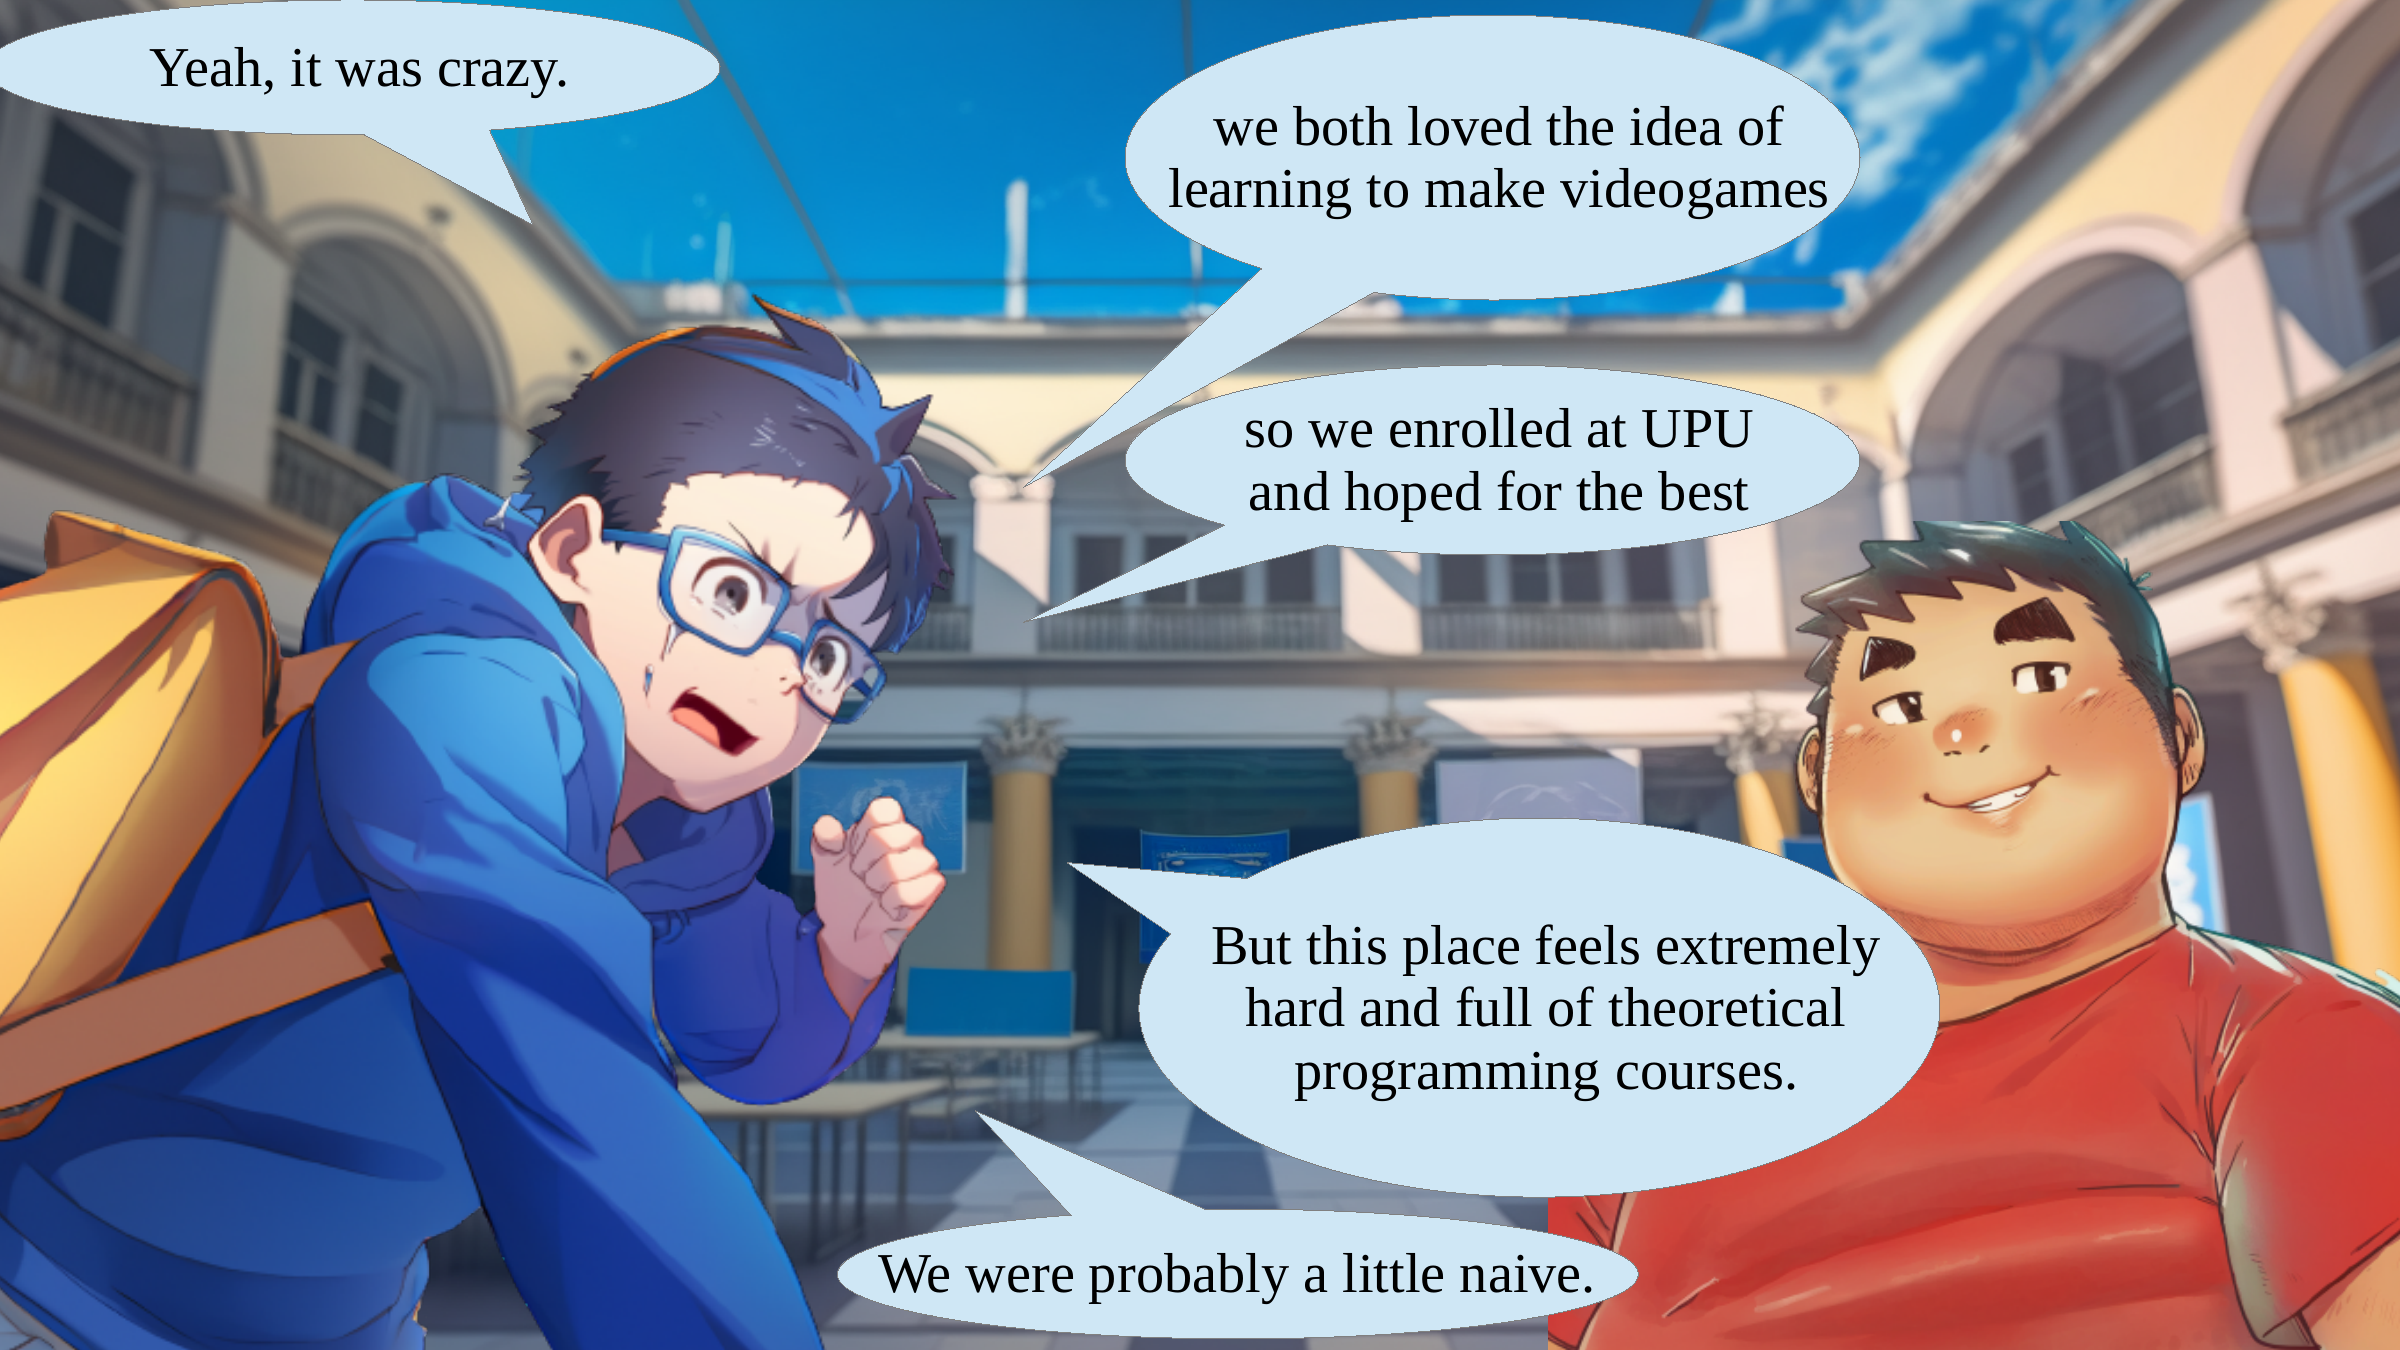

Yeah, it was crazy.
 we both loved the idea of
 learning to make videogames
 so we enrolled at UPU
 and hoped for the best
 But this place feels extremely
 hard and full of theoretical
 programming courses.
We were probably a little naive.